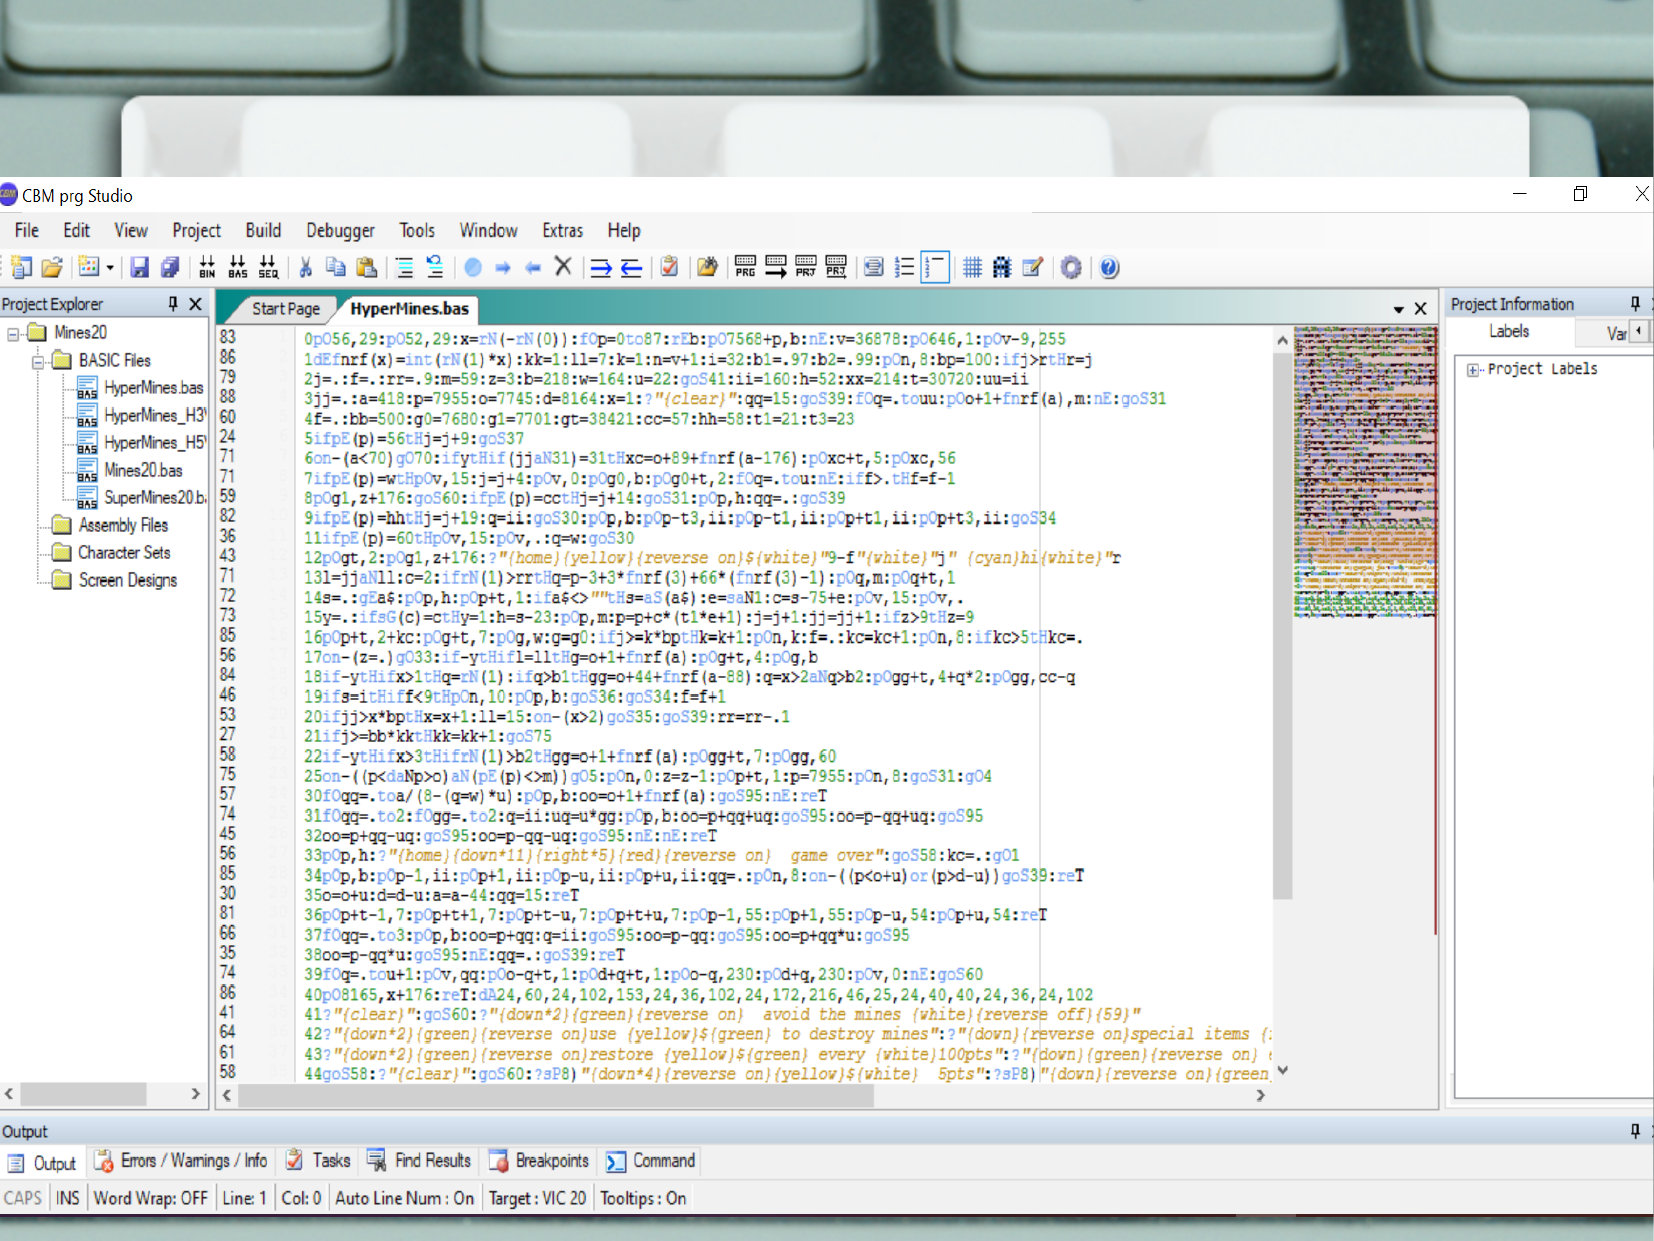

# Cross-développement en BASIC
Développement sur PC et pas native
Éditeurs de textes (par ex. Notepad++)
IDE modernes pour le développement (par ex. CBM Prg Studio)